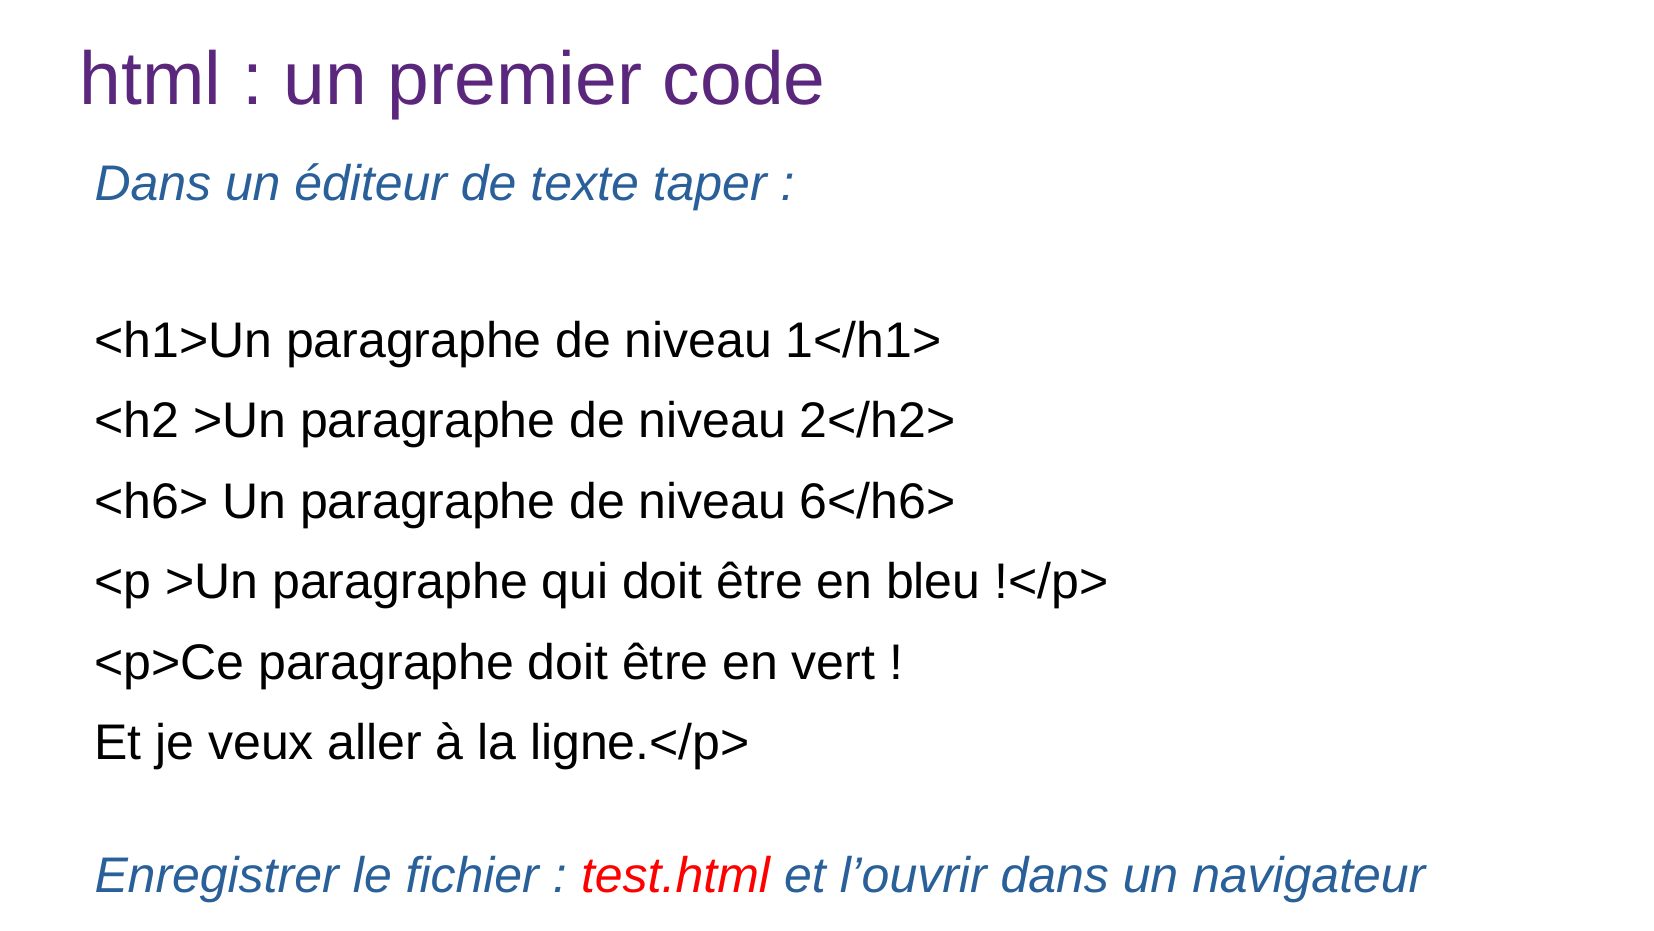

# html : un premier code
Dans un éditeur de texte taper :
<h1>Un paragraphe de niveau 1</h1>
<h2 >Un paragraphe de niveau 2</h2>
<h6> Un paragraphe de niveau 6</h6>
<p >Un paragraphe qui doit être en bleu !</p>
<p>Ce paragraphe doit être en vert !
Et je veux aller à la ligne.</p>
Enregistrer le fichier : test.html et l’ouvrir dans un navigateur